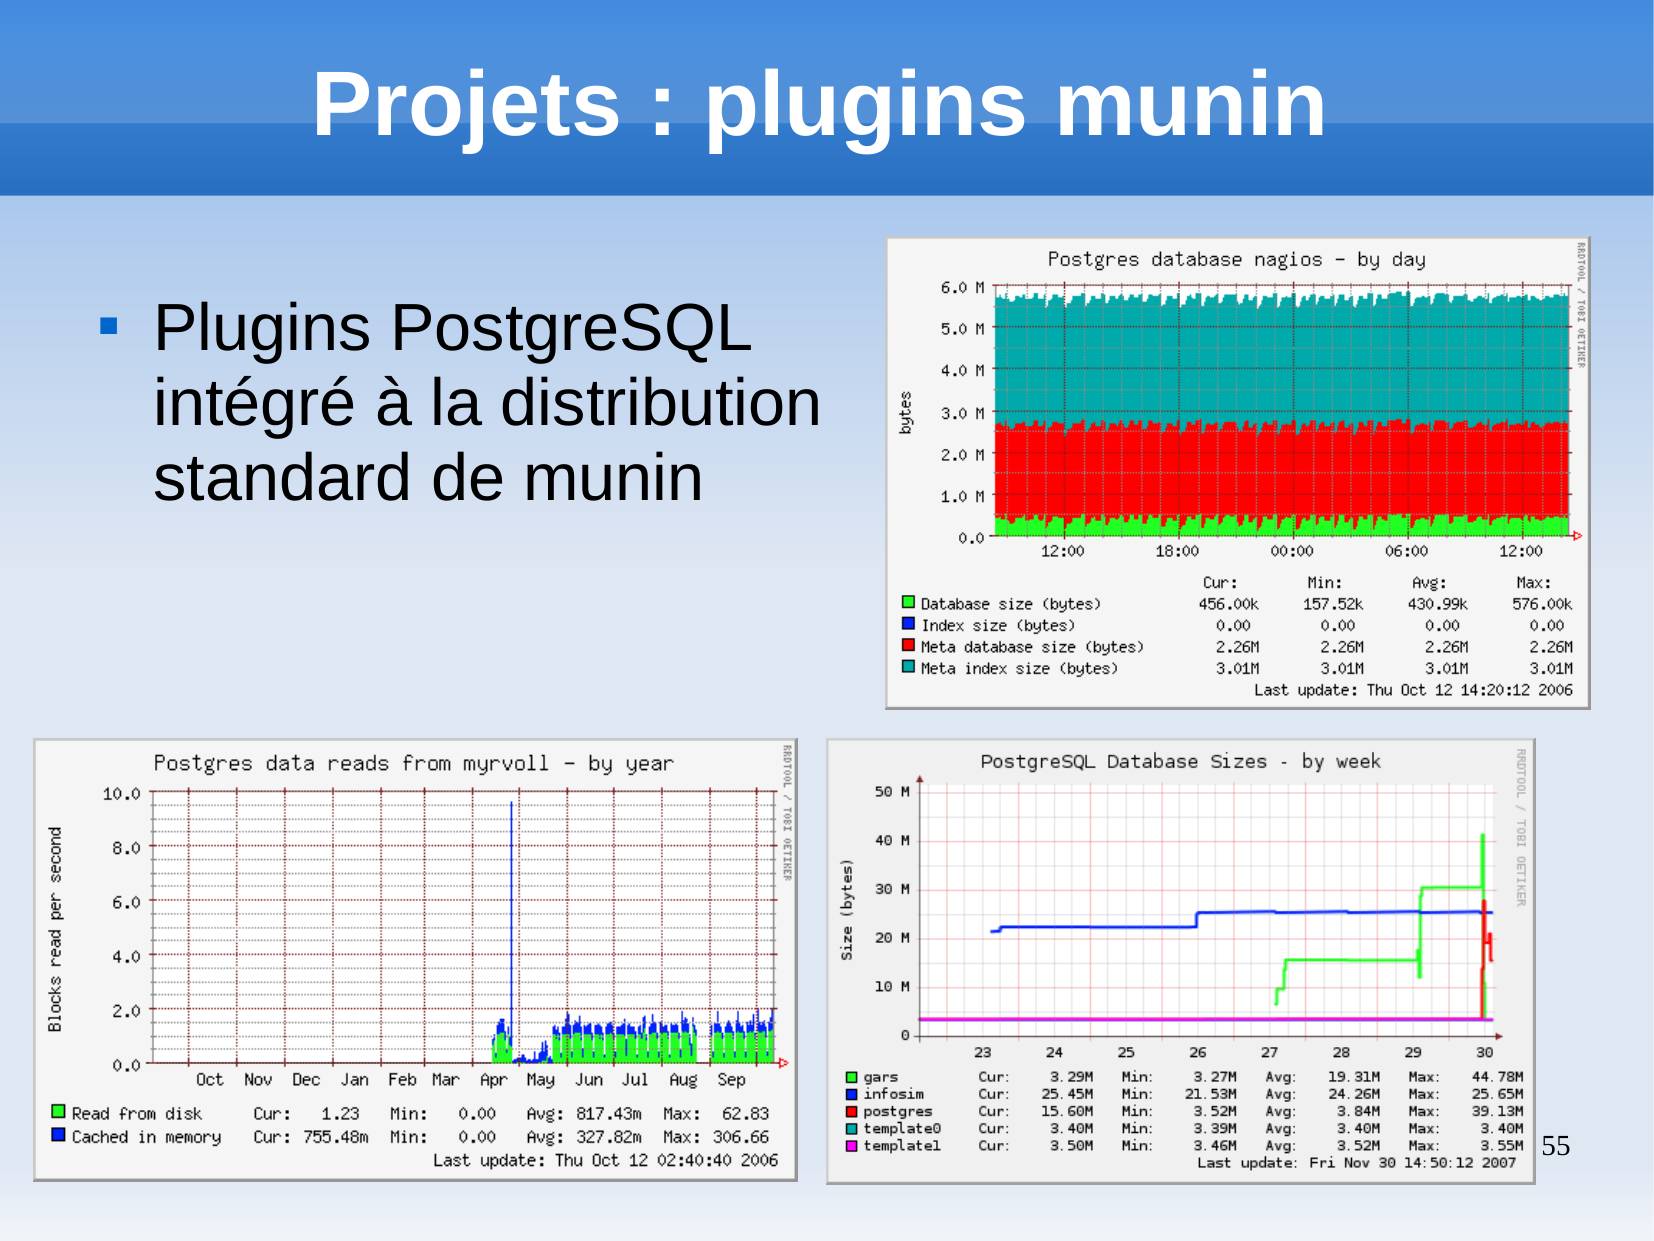

# Projets : plugins munin
Plugins PostgreSQL intégré à la distribution standard de munin
55